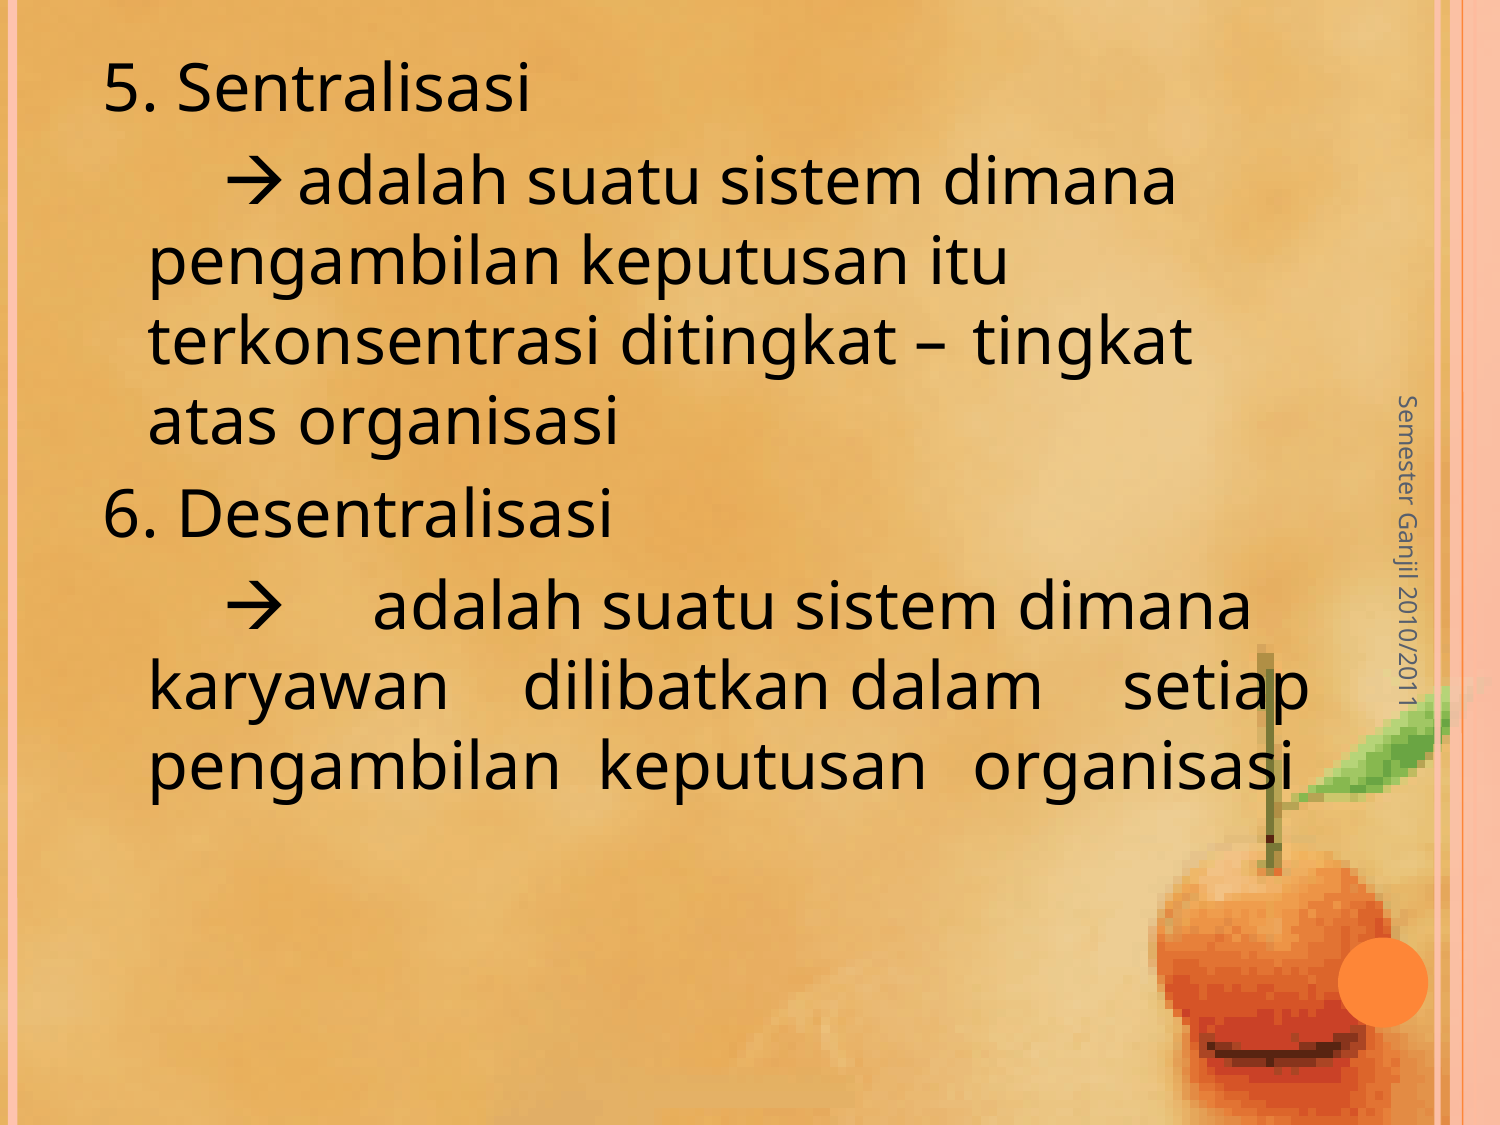

# 5. Sentralisasi
		adalah suatu sistem dimana 	pengambilan keputusan itu 	terkonsentrasi ditingkat – 	tingkat 	atas 	organisasi
6. Desentralisasi
	 	adalah suatu sistem dimana 	karyawan 	dilibatkan dalam 	setiap 	pengambilan 	keputusan 	organisasi
Semester Ganjil 2010/2011